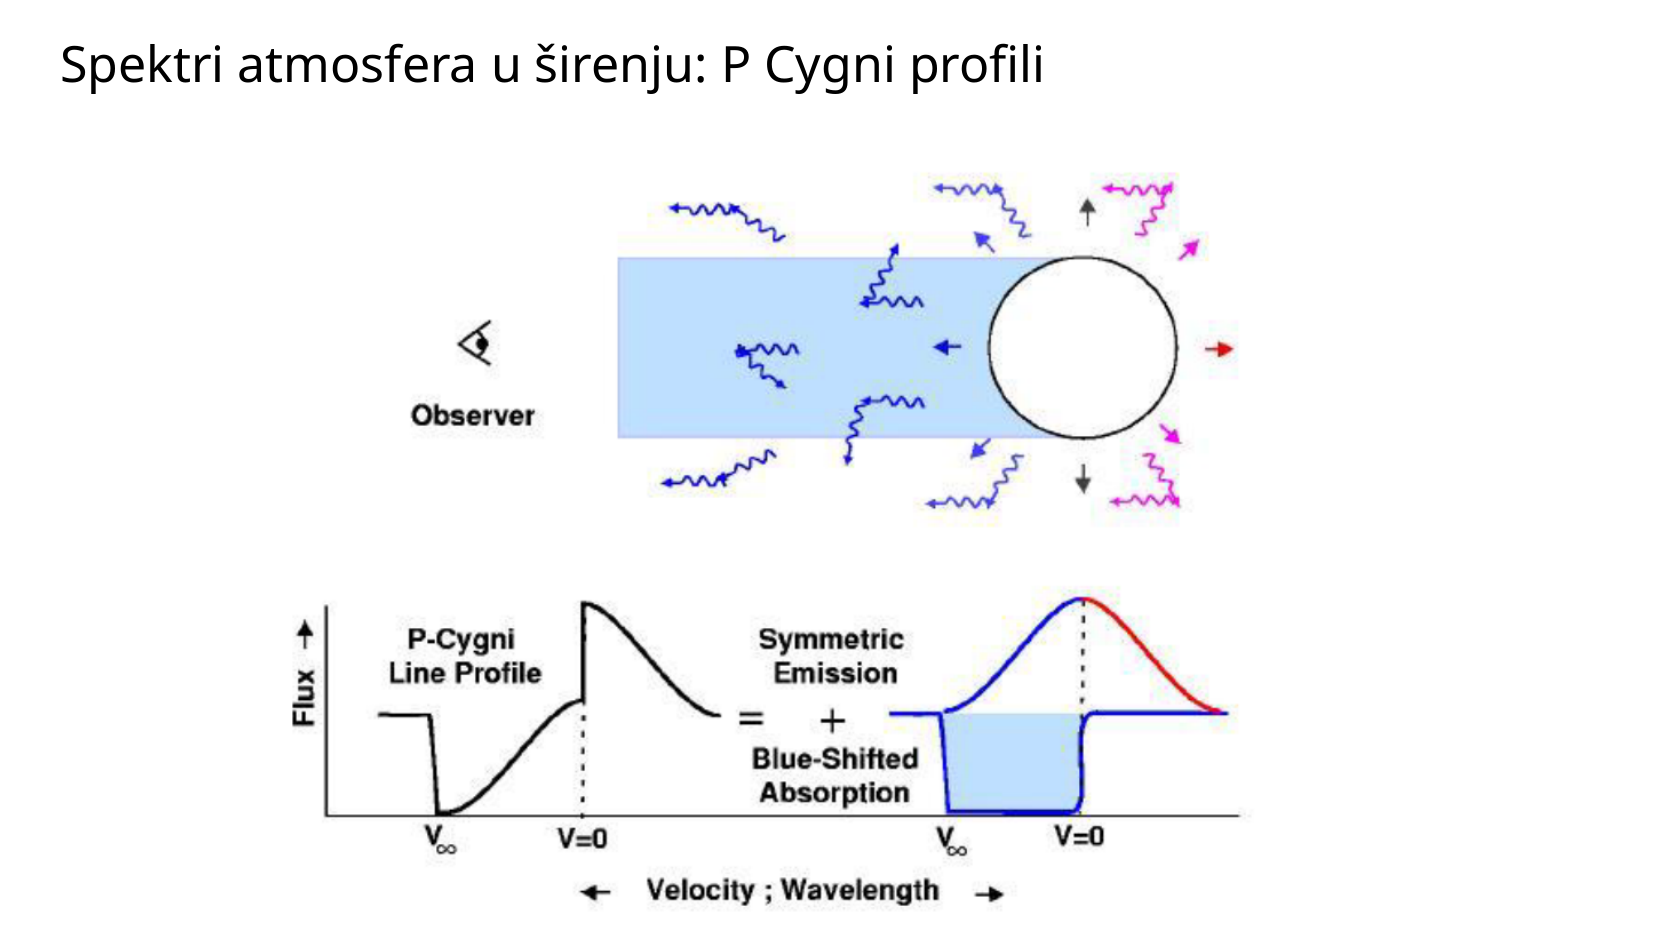

# Spektri atmosfera u širenju: P Cygni profili